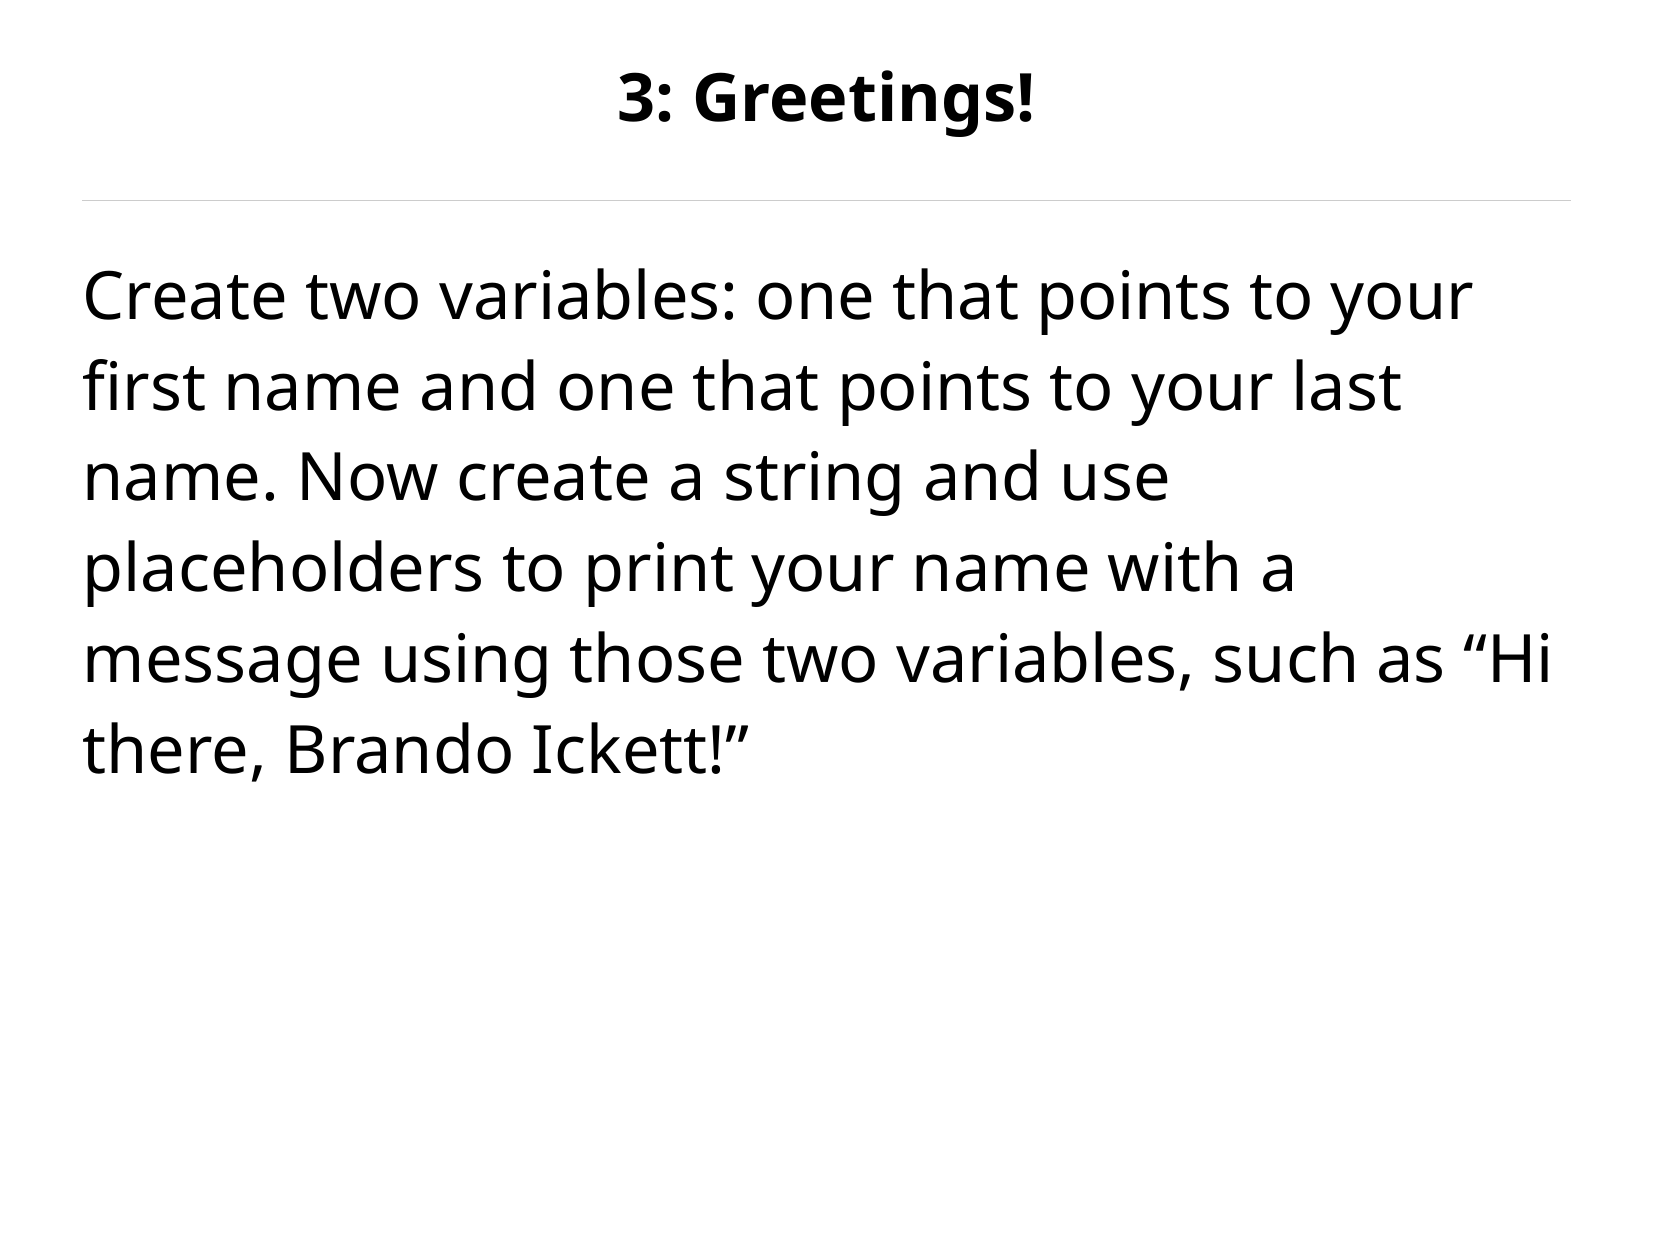

# 3: Greetings!
Create two variables: one that points to your first name and one that points to your last name. Now create a string and use placeholders to print your name with a message using those two variables, such as “Hi there, Brando Ickett!”